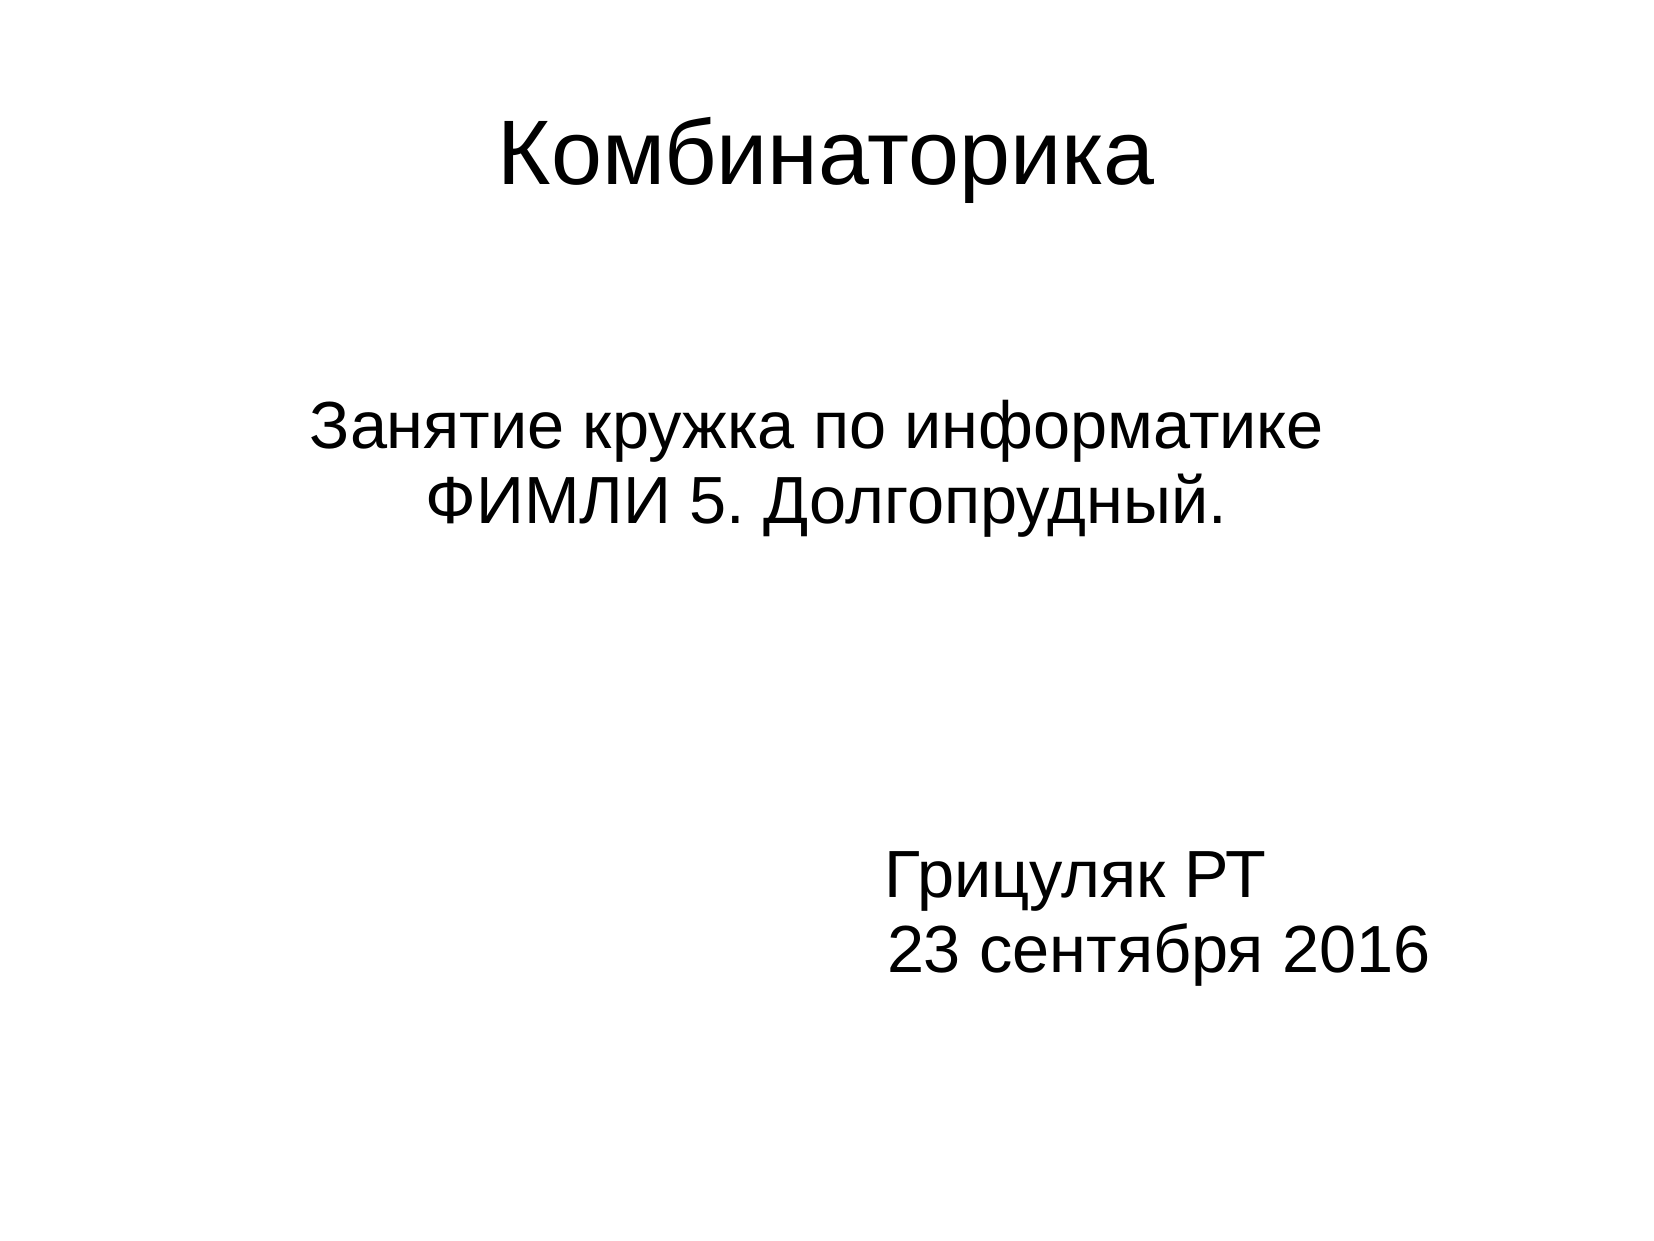

# Комбинаторика
Занятие кружка по информатике
ФИМЛИ 5. Долгопрудный.
							Грицуляк РТ
									23 сентября 2016